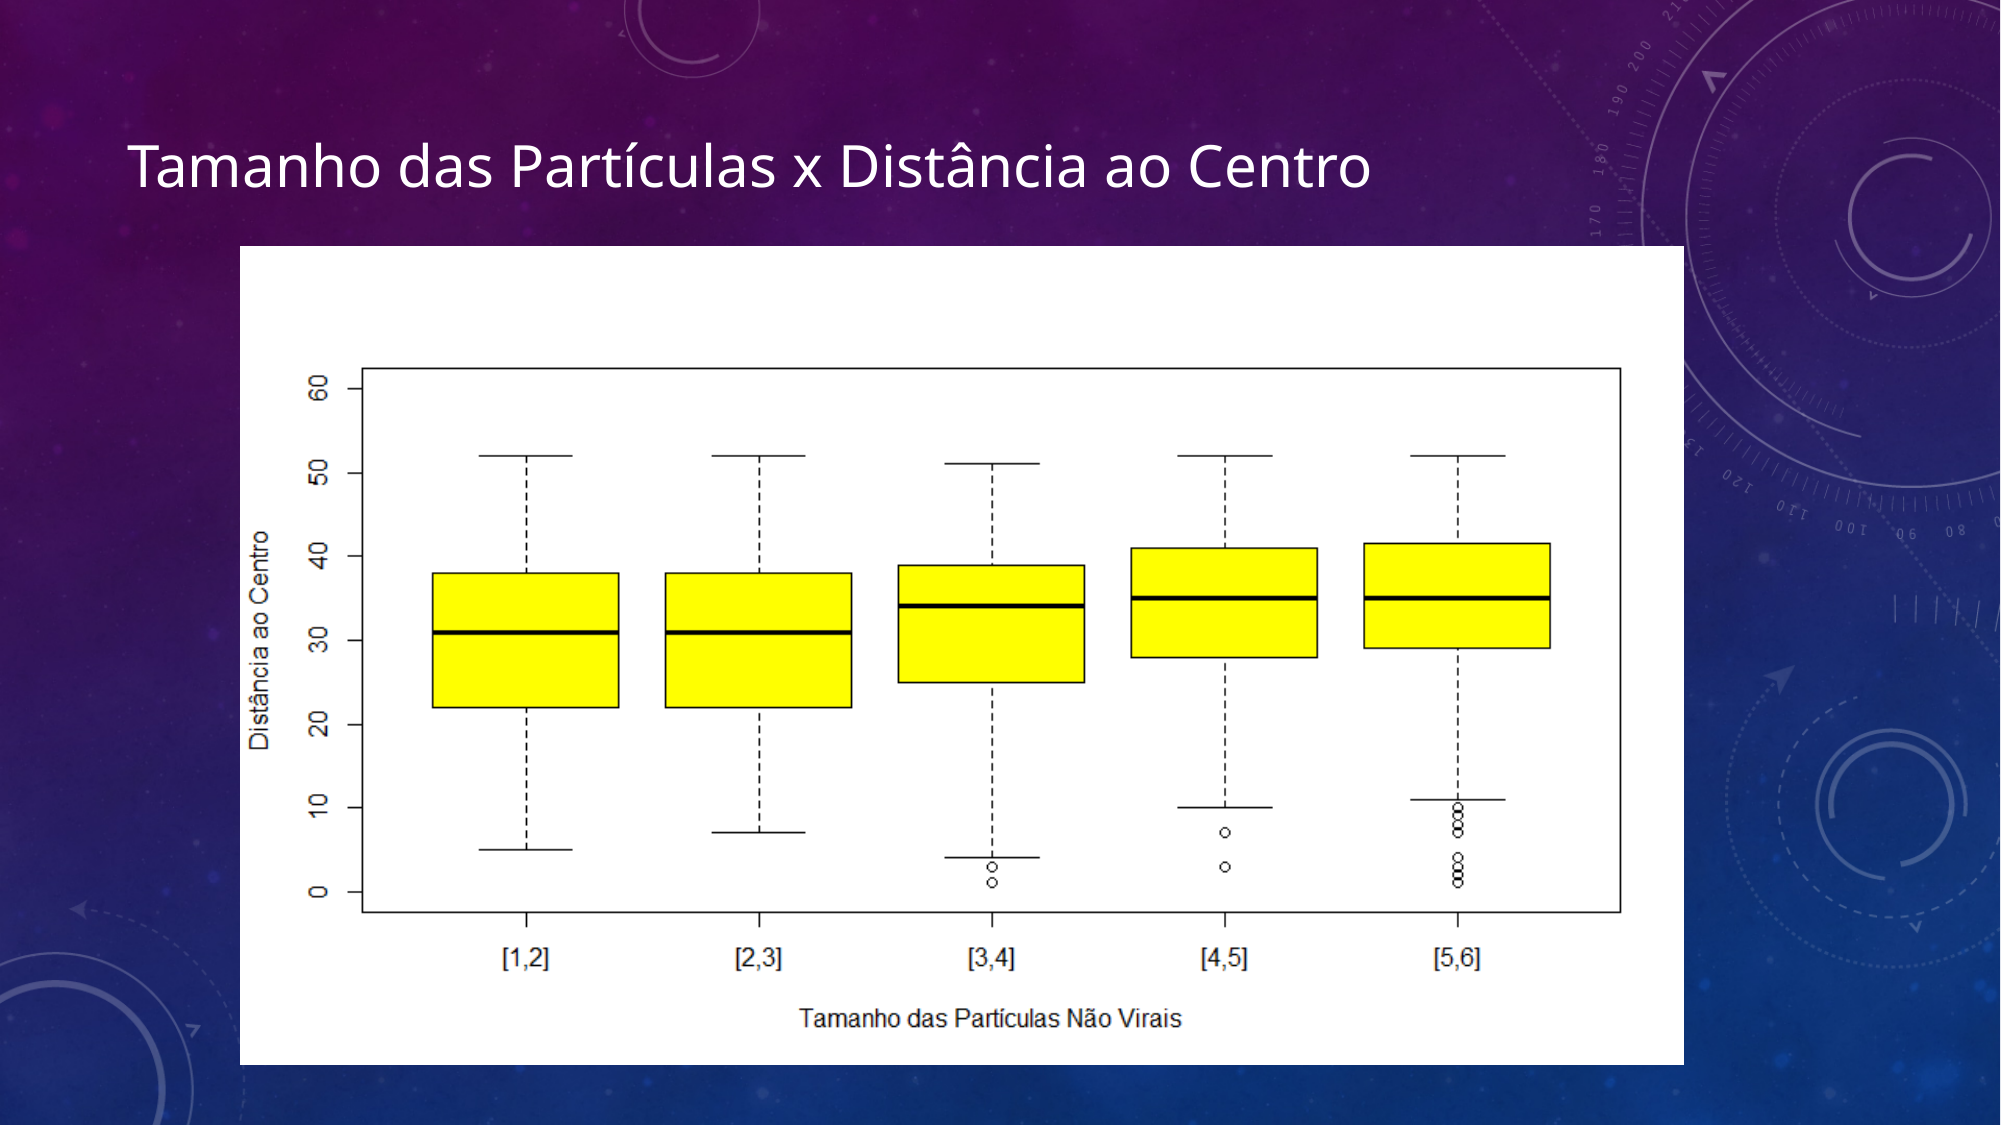

# Tamanho das Partículas x Distância ao Centro